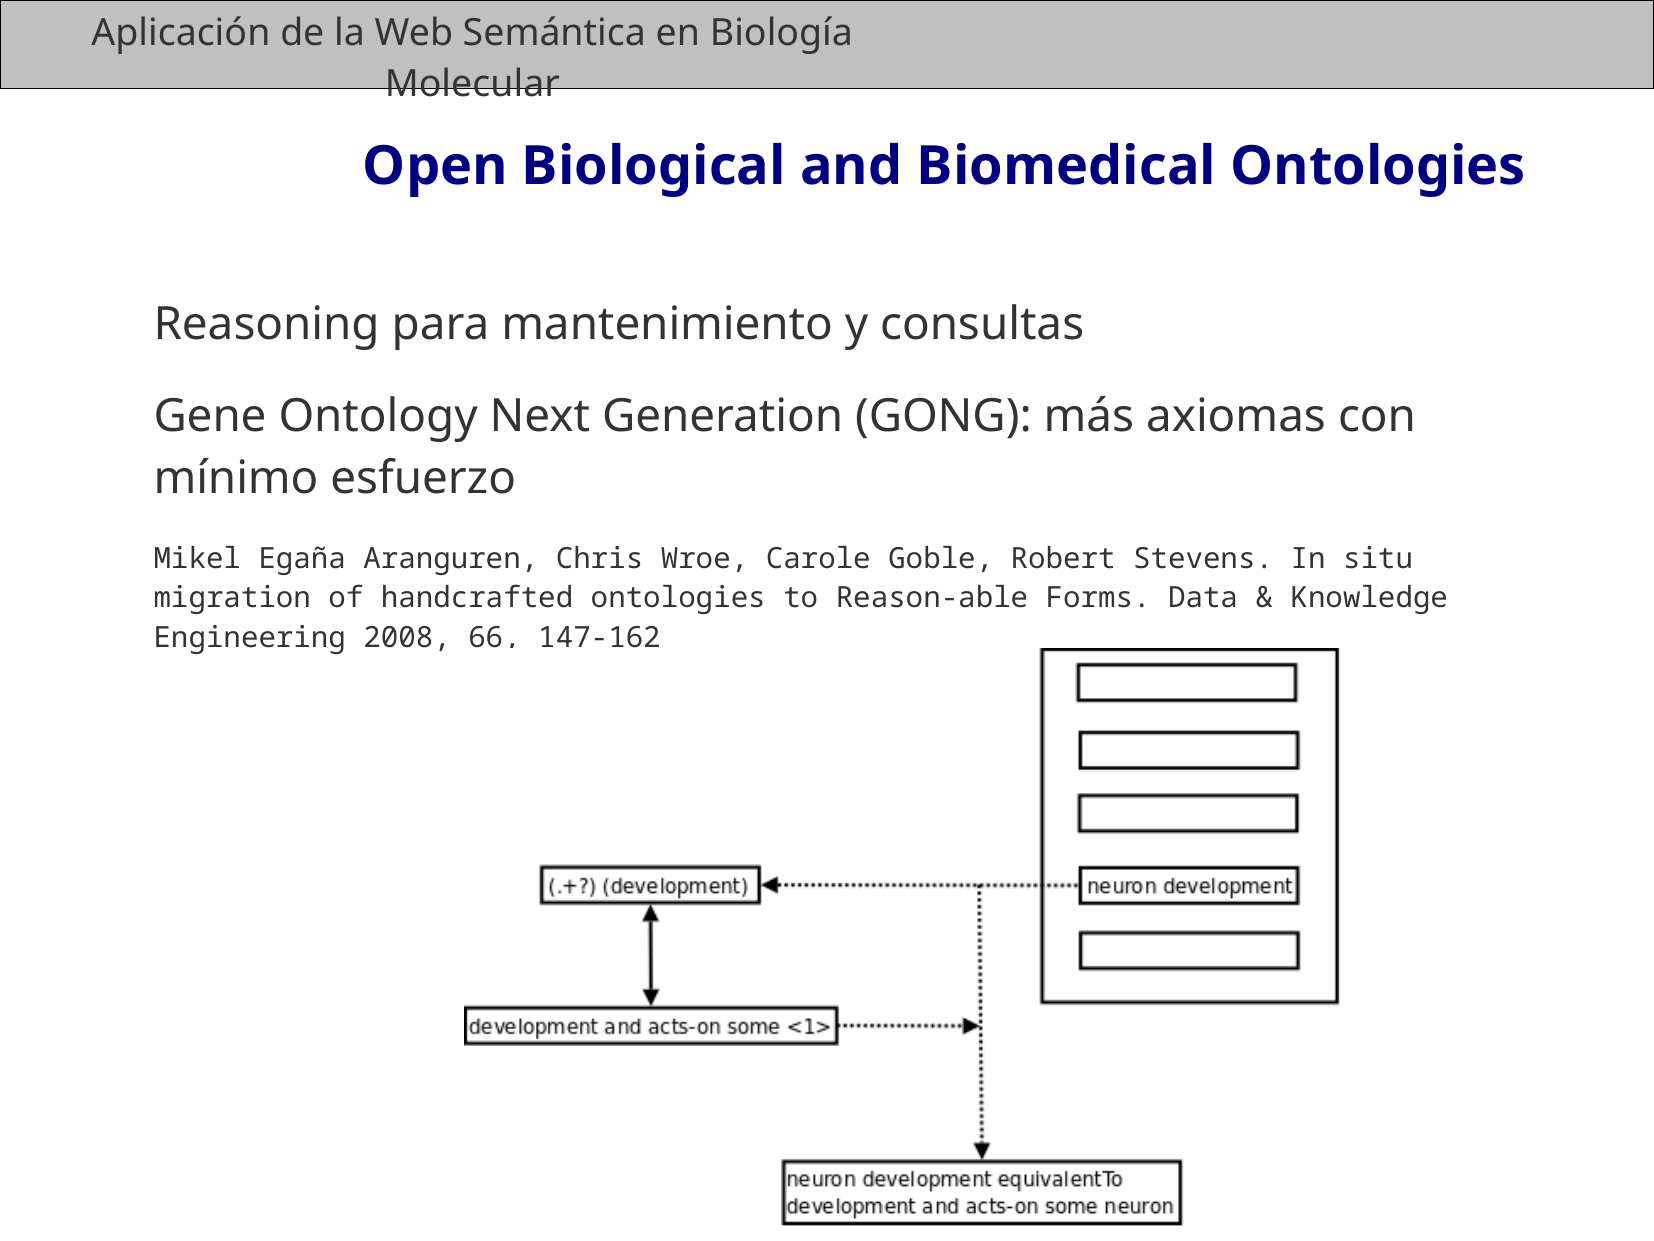

Aplicación de la Web Semántica en Biología Molecular
Open Biological and Biomedical Ontologies
#
Reasoning para mantenimiento y consultas
Gene Ontology Next Generation (GONG): más axiomas con mínimo esfuerzo
Mikel Egaña Aranguren, Chris Wroe, Carole Goble, Robert Stevens. In situ migration of handcrafted ontologies to Reason-able Forms. Data & Knowledge Engineering 2008, 66, 147-162